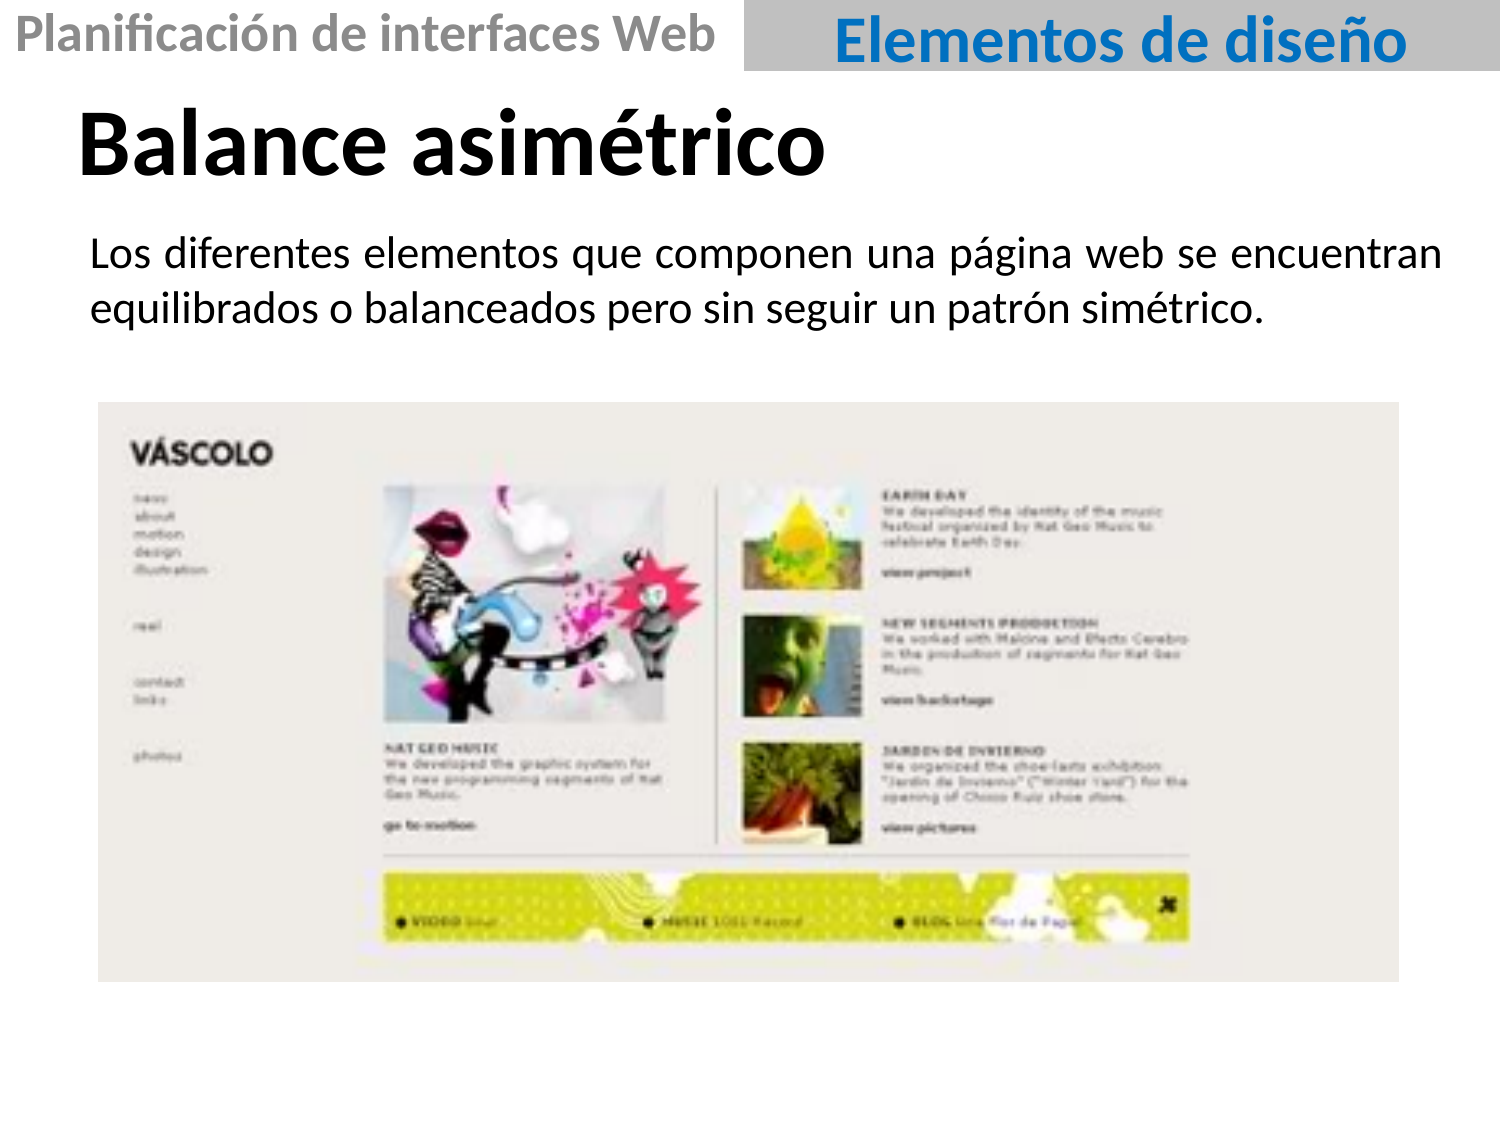

# Planificación de interfaces Web
Elementos de diseño
Balance asimétrico
Los diferentes elementos que componen una página web se encuentran equilibrados o balanceados pero sin seguir un patrón simétrico.